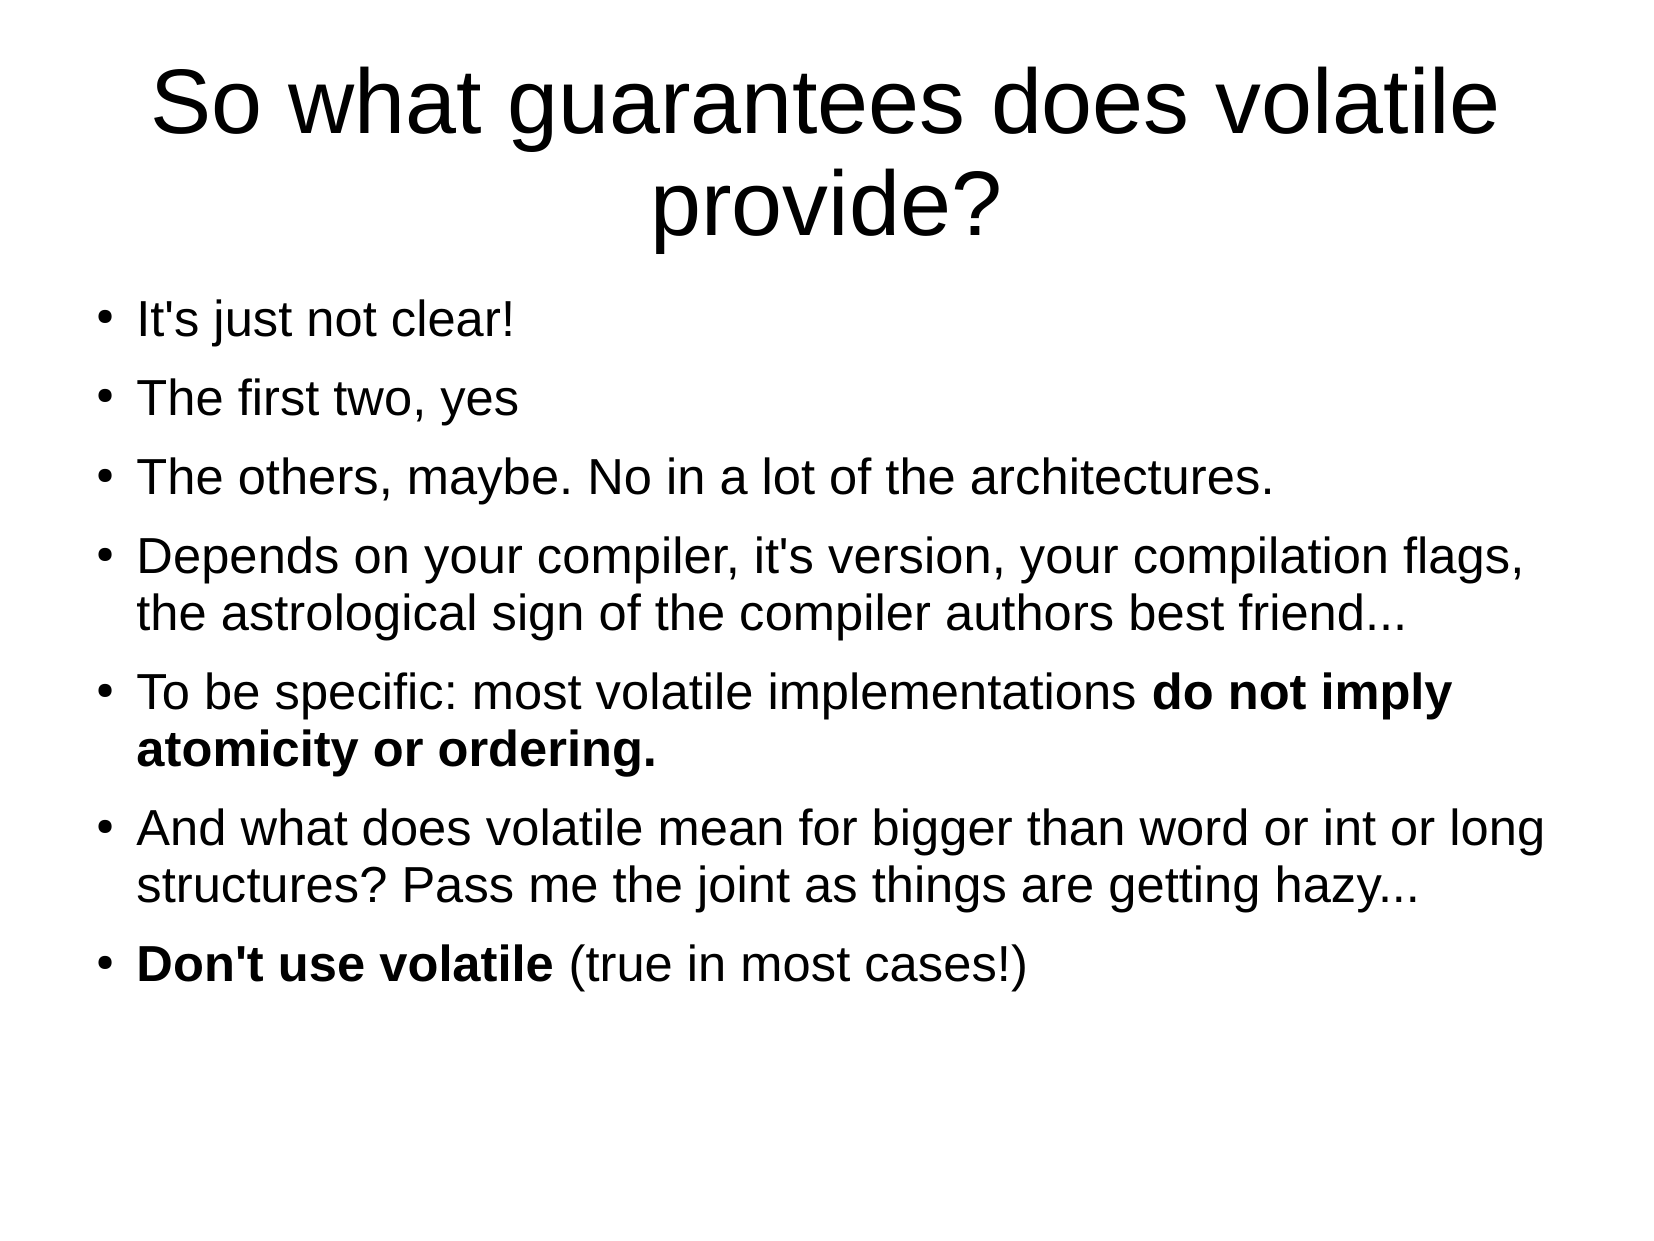

# So what guarantees does volatile provide?
It's just not clear!
The first two, yes
The others, maybe. No in a lot of the architectures.
Depends on your compiler, it's version, your compilation flags, the astrological sign of the compiler authors best friend...
To be specific: most volatile implementations do not imply atomicity or ordering.
And what does volatile mean for bigger than word or int or long structures? Pass me the joint as things are getting hazy...
Don't use volatile (true in most cases!)